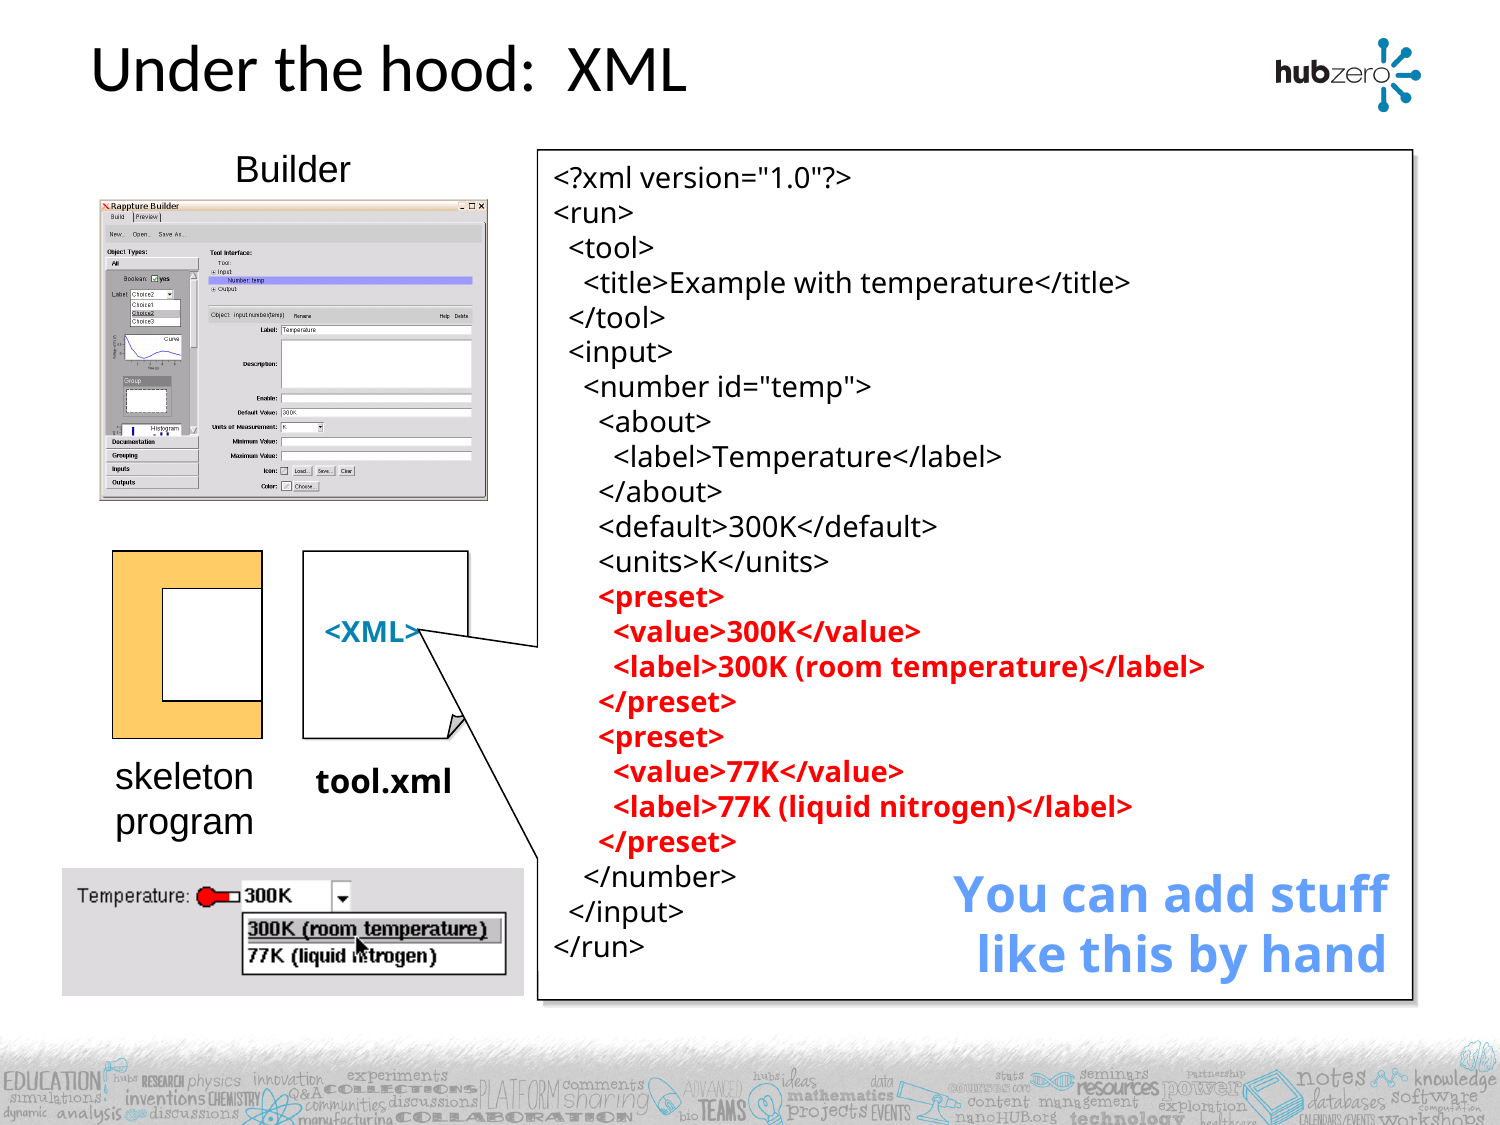

Under the hood: XML
Builder
<?xml version="1.0"?>
<run>
 <tool>
 <title>Example with temperature</title>
 </tool>
 <input>
 <number id="temp">
 <about>
 <label>Temperature</label>
 </about>
 <default>300K</default>
 <units>K</units>
 </number>
 </input>
</run>
<?xml version="1.0"?>
<run>
 <tool>
 <title>Example with temperature</title>
 </tool>
 <input>
 <number id="temp">
 <about>
 <label>Temperature</label>
 </about>
 <default>300K</default>
 <units>K</units>
 <preset>
 <value>300K</value>
 <label>300K (room temperature)</label>
 </preset>
 <preset>
 <value>77K</value>
 <label>77K (liquid nitrogen)</label>
 </preset>
 </number>
 </input>
</run>
skeleton
program
<XML>
tool.xml
You can add stuff
like this by hand